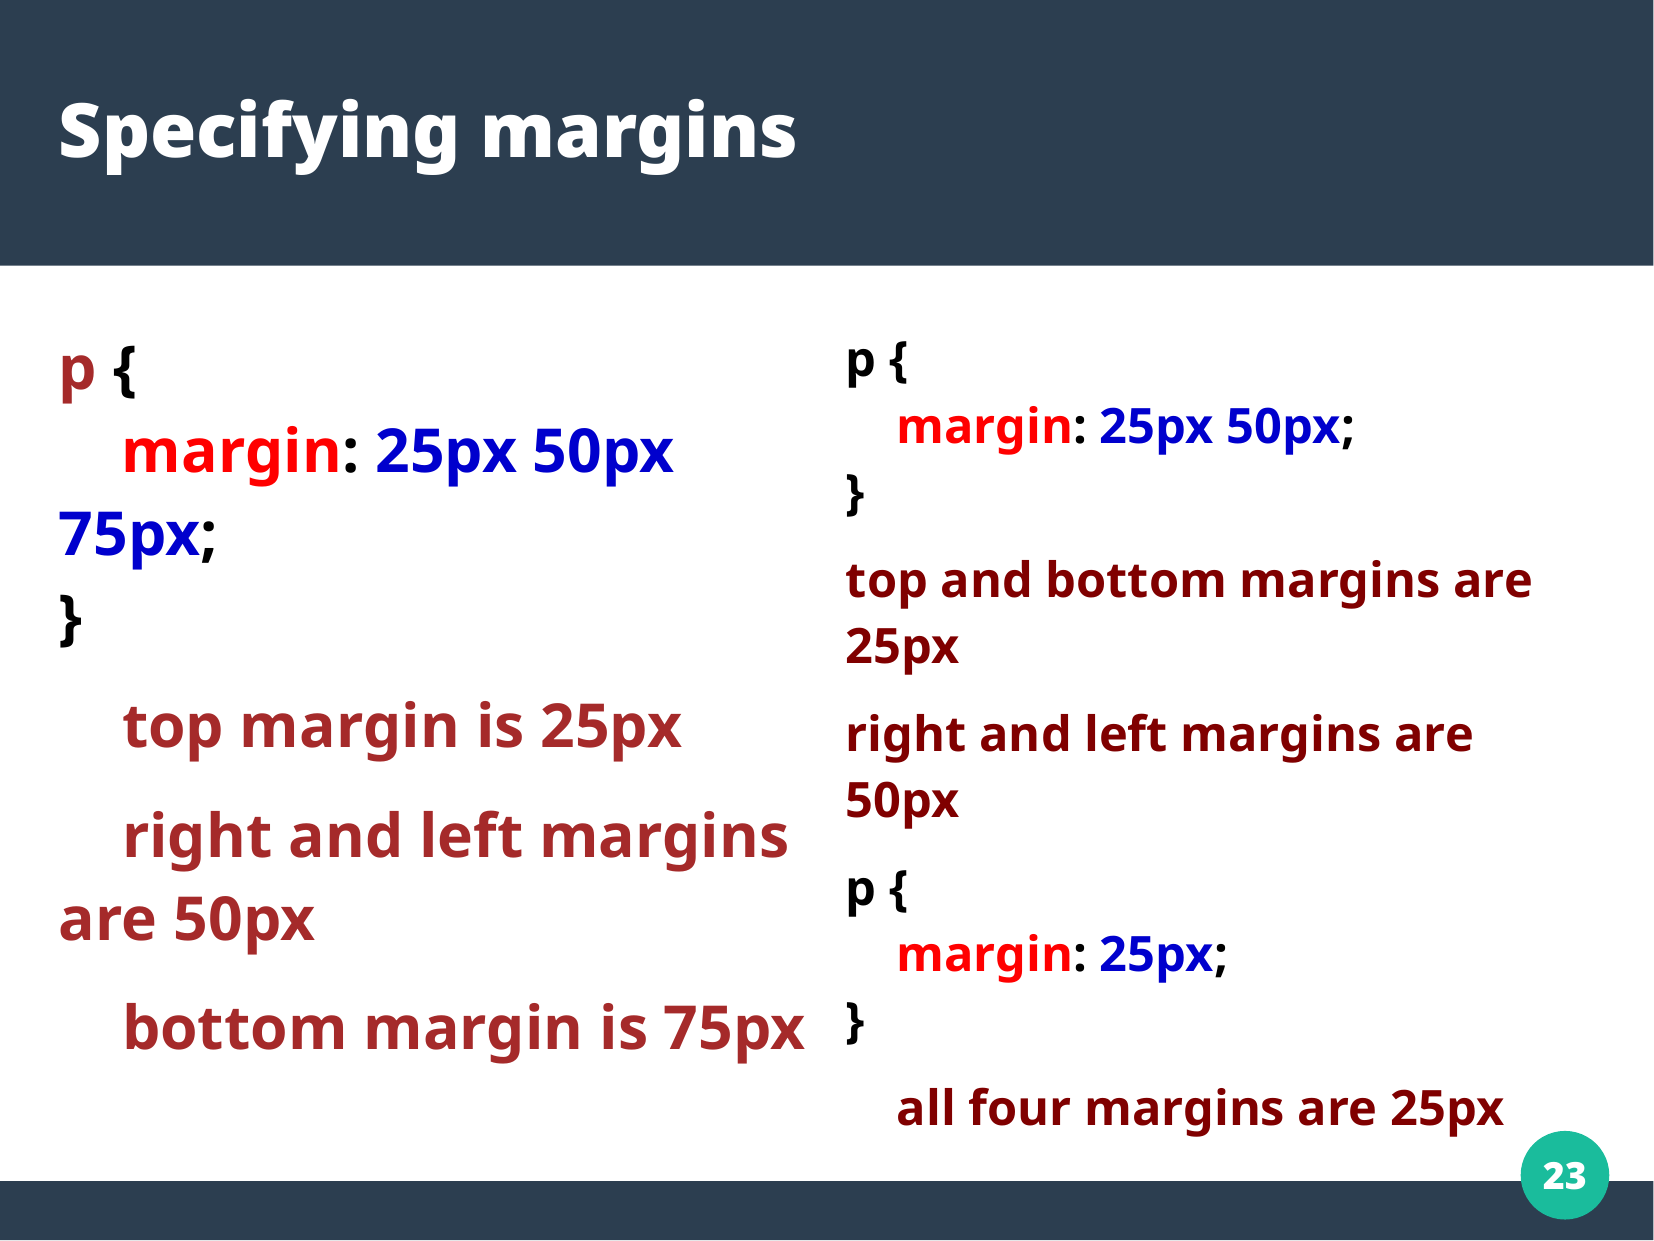

# Specifying margins
p {
    margin: 25px 50px 75px;
}
 top margin is 25px
 right and left margins are 50px
 bottom margin is 75px
p {
    margin: 25px 50px;
}
top and bottom margins are 25px
right and left margins are 50px
p {
    margin: 25px;
}
 all four margins are 25px
23